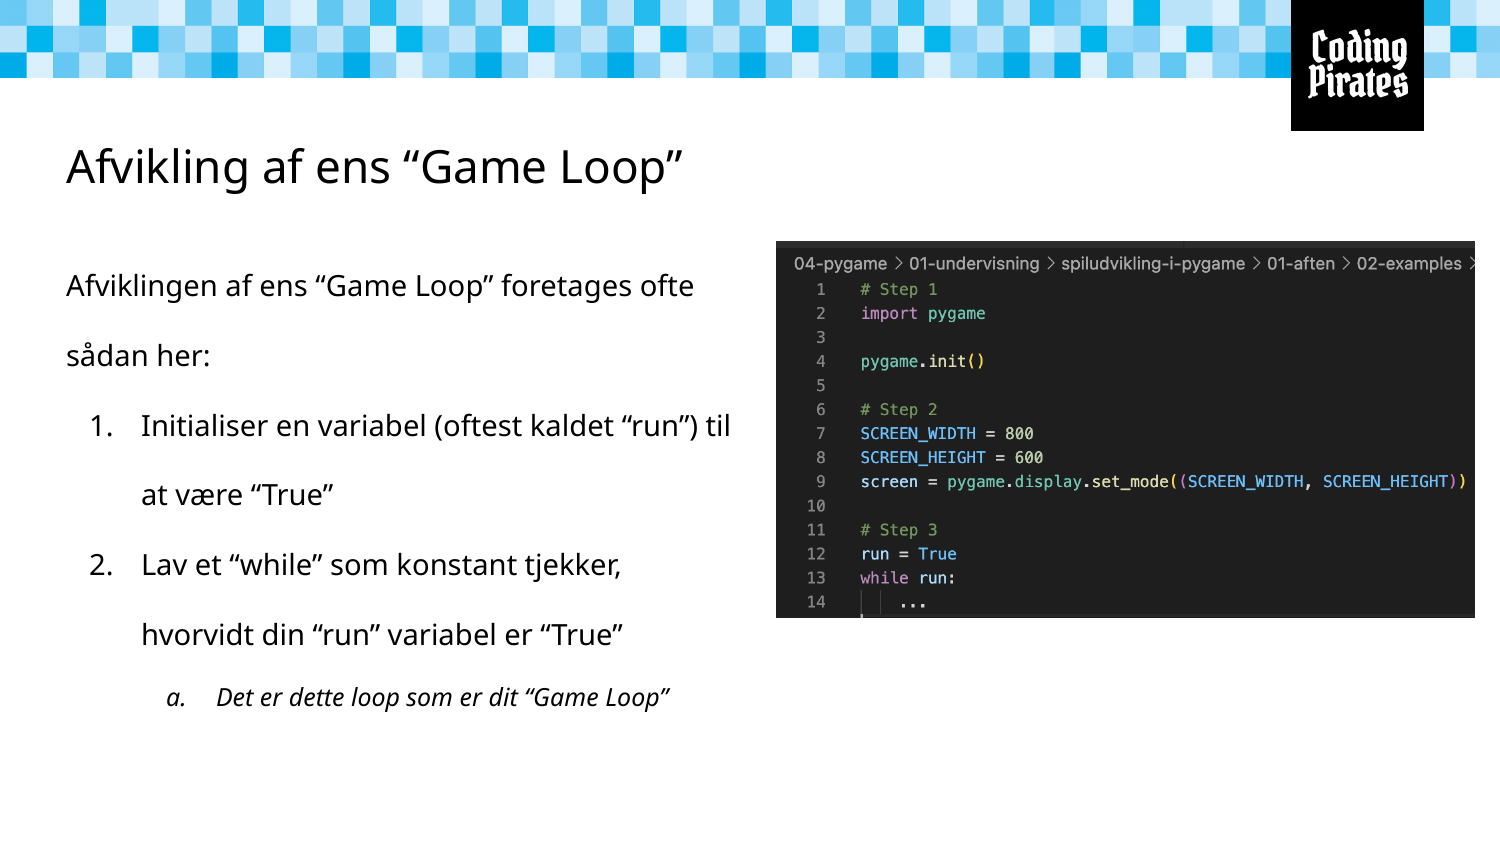

# Afvikling af ens “Game Loop”
Afviklingen af ens “Game Loop” foretages ofte sådan her:
Initialiser en variabel (oftest kaldet “run”) til at være “True”
Lav et “while” som konstant tjekker, hvorvidt din “run” variabel er “True”
Det er dette loop som er dit “Game Loop”